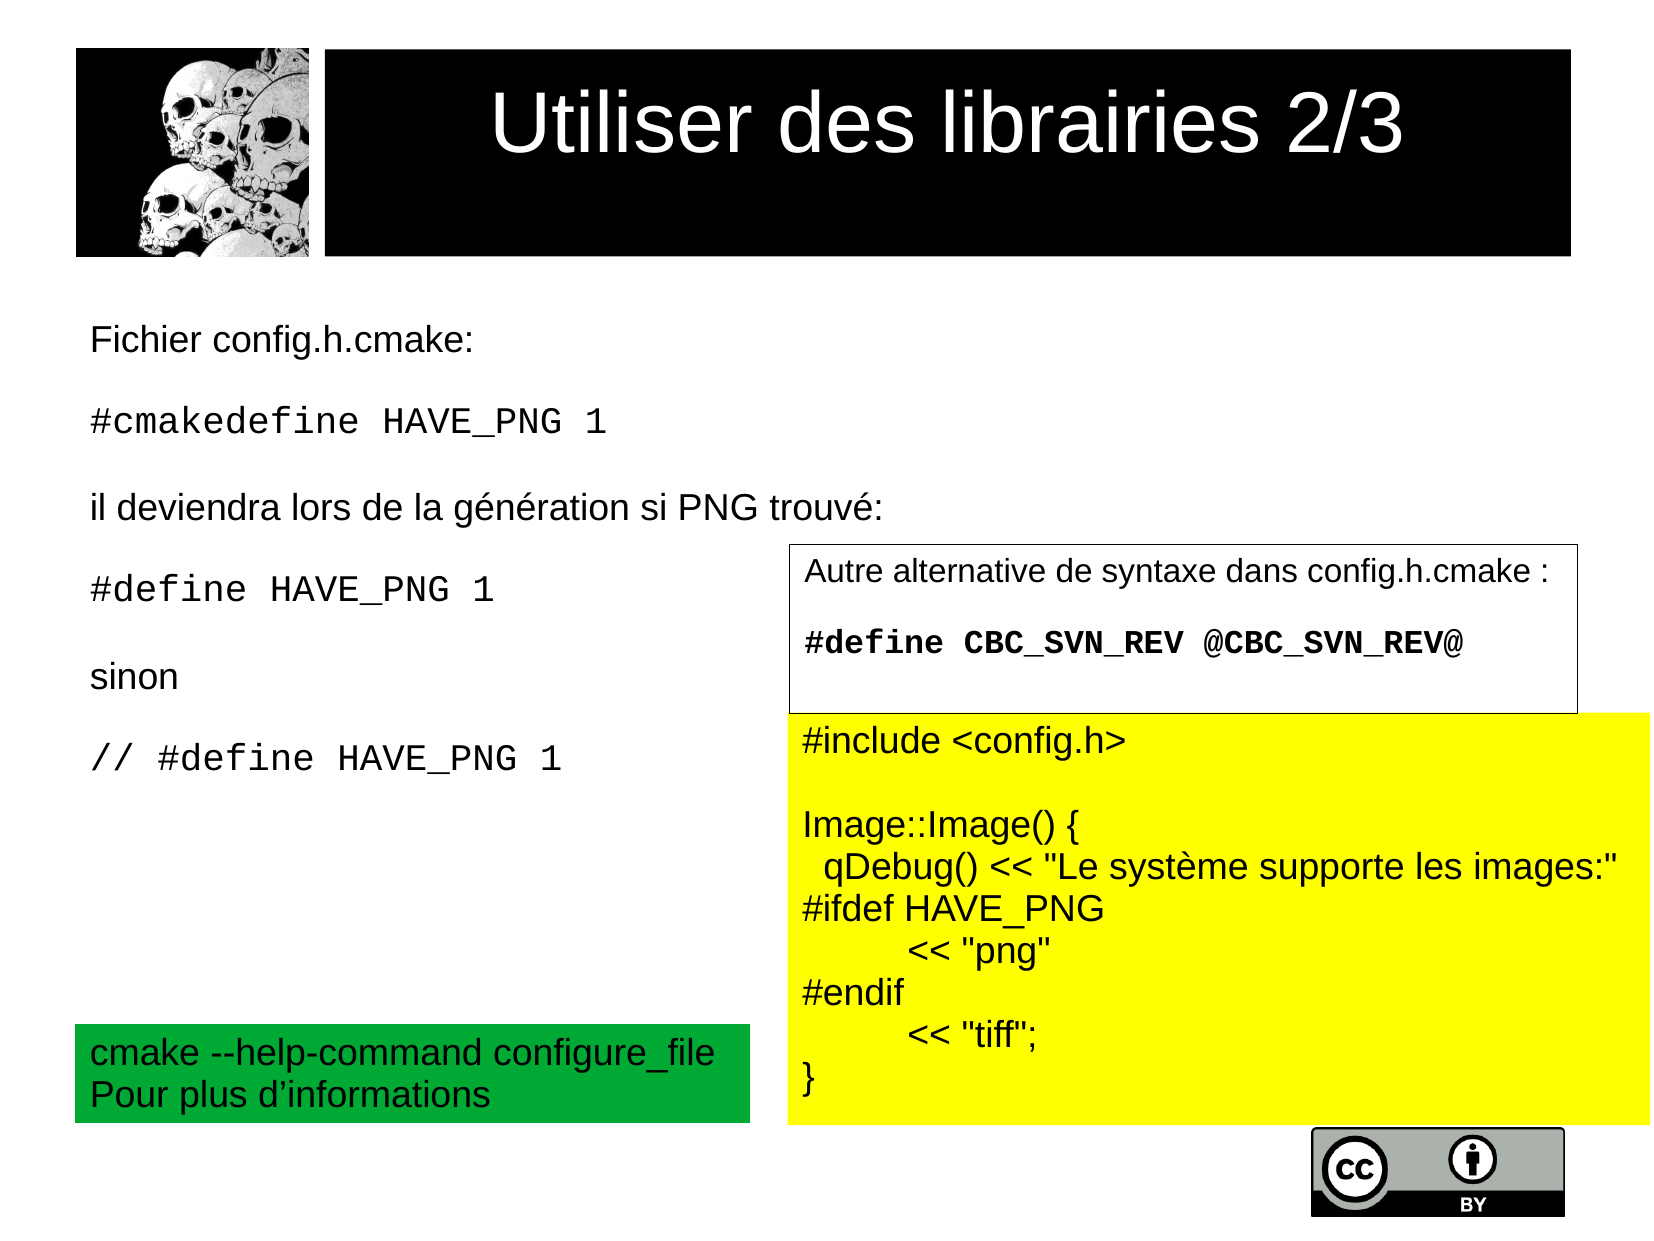

# Utiliser des librairies 2/3 Compilation conditionnelle (Step 5)
Fichier config.h.cmake:
#cmakedefine HAVE_PNG 1
il deviendra lors de la génération si PNG trouvé:
#define HAVE_PNG 1
sinon
// #define HAVE_PNG 1
Autre alternative de syntaxe dans config.h.cmake :
#define CBC_SVN_REV @CBC_SVN_REV@
#include <config.h>
Image::Image() {
 qDebug() << "Le système supporte les images:"
#ifdef HAVE_PNG
 << "png"
#endif
 << "tiff";
}
cmake --help-command configure_file
Pour plus d’informations